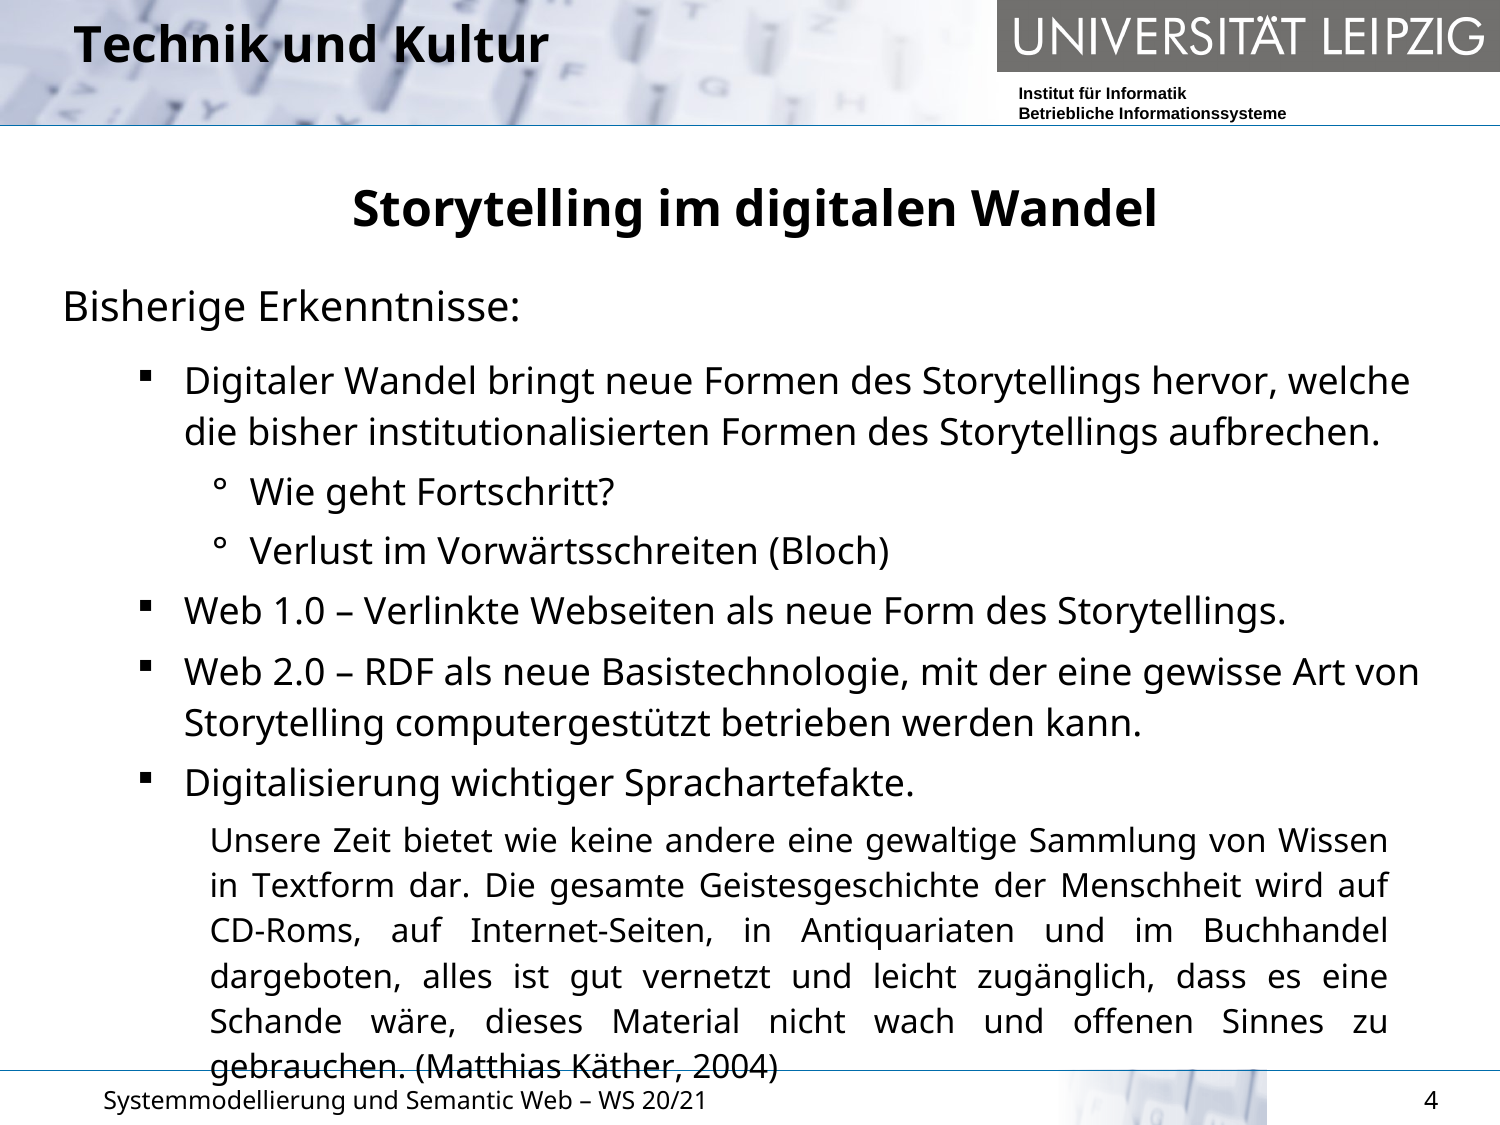

Technik und Kultur
# Storytelling im digitalen Wandel
Bisherige Erkenntnisse:
Digitaler Wandel bringt neue Formen des Storytellings hervor, welche die bisher institutionalisierten Formen des Storytellings aufbrechen.
Wie geht Fortschritt?
Verlust im Vorwärtsschreiten (Bloch)
Web 1.0 – Verlinkte Webseiten als neue Form des Storytellings.
Web 2.0 – RDF als neue Basistechnologie, mit der eine gewisse Art von Storytelling computergestützt betrieben werden kann.
Digitalisierung wichtiger Sprachartefakte.
Unsere Zeit bietet wie keine andere eine gewaltige Sammlung von Wissen in Textform dar. Die gesamte Geistesgeschichte der Menschheit wird auf CD-Roms, auf Internet-Seiten, in Antiquariaten und im Buchhandel dargeboten, alles ist gut vernetzt und leicht zugänglich, dass es eine Schande wäre, dieses Material nicht wach und offenen Sinnes zu gebrauchen. (Matthias Käther, 2004)
Systemmodellierung und Semantic Web – WS 20/21
4